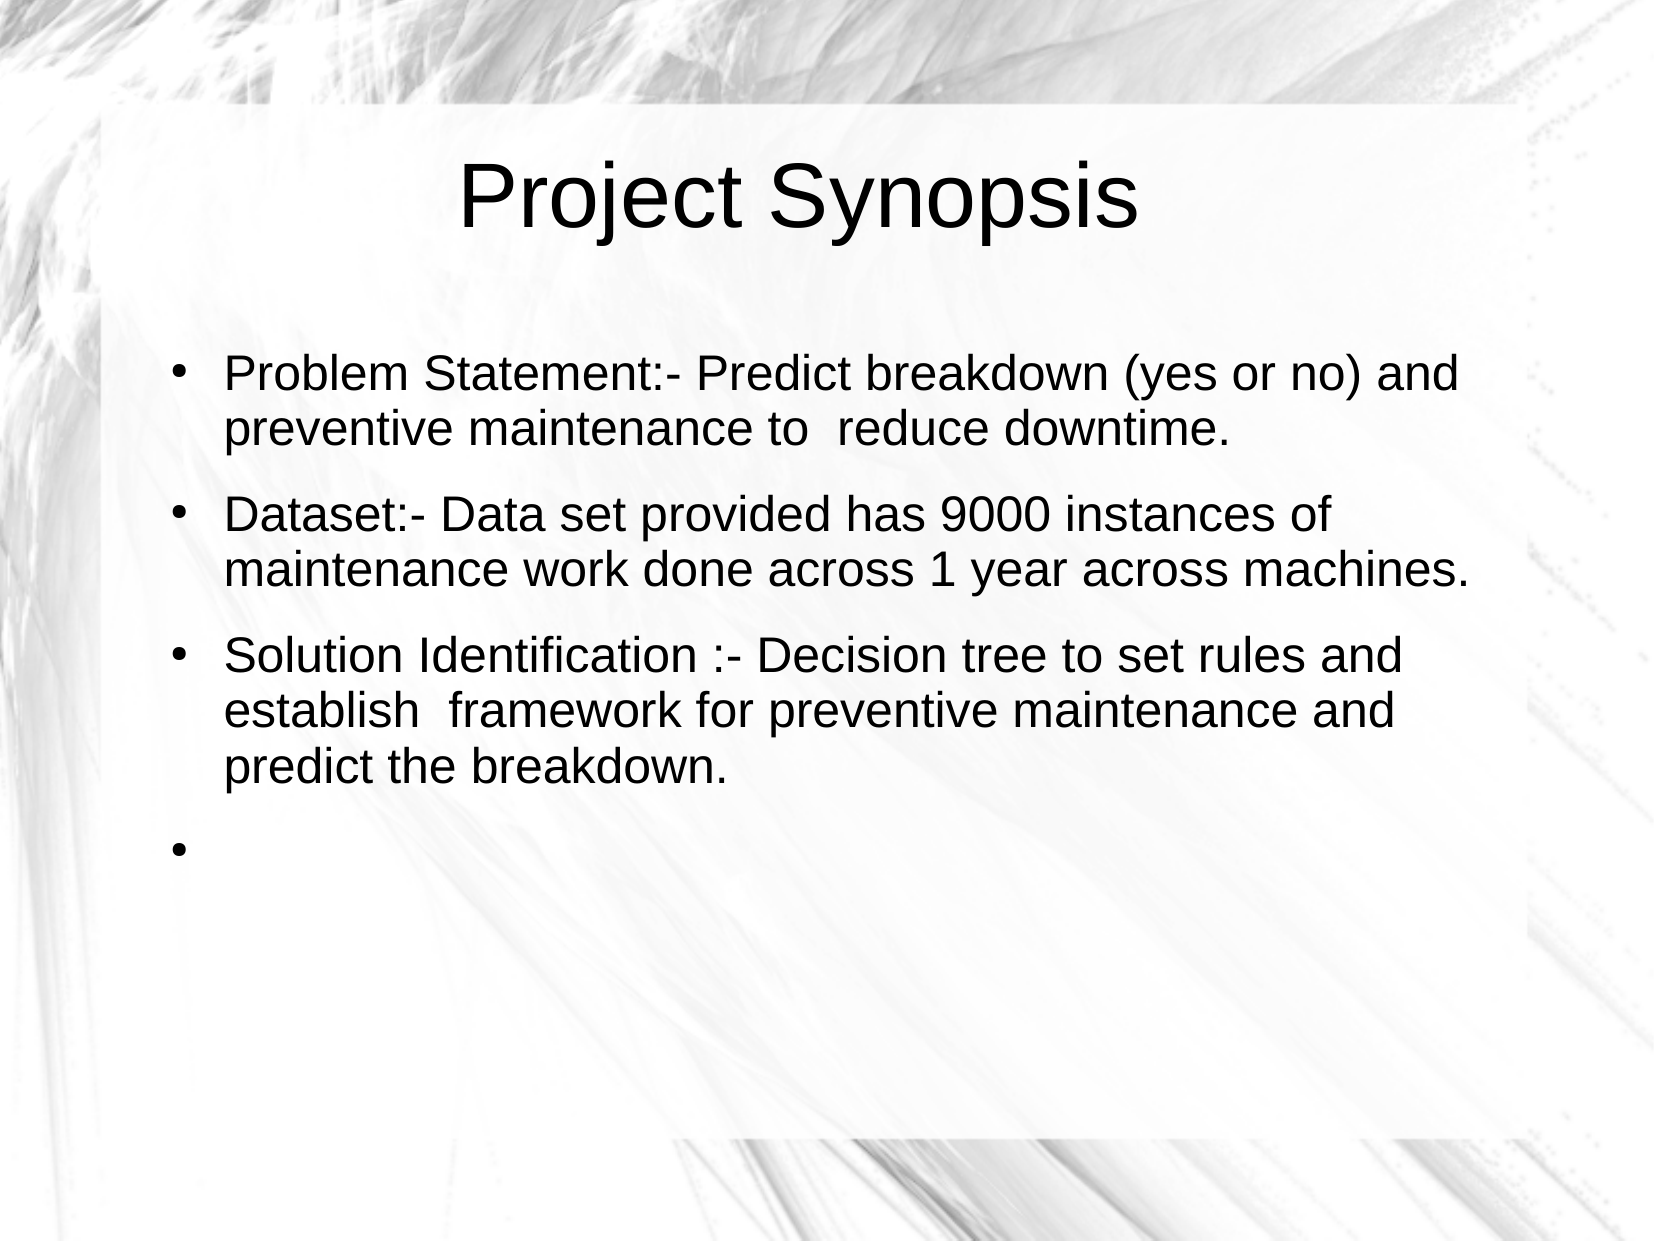

# Project Synopsis
Problem Statement:- Predict breakdown (yes or no) and preventive maintenance to reduce downtime.
Dataset:- Data set provided has 9000 instances of maintenance work done across 1 year across machines.
Solution Identification :- Decision tree to set rules and establish framework for preventive maintenance and predict the breakdown.